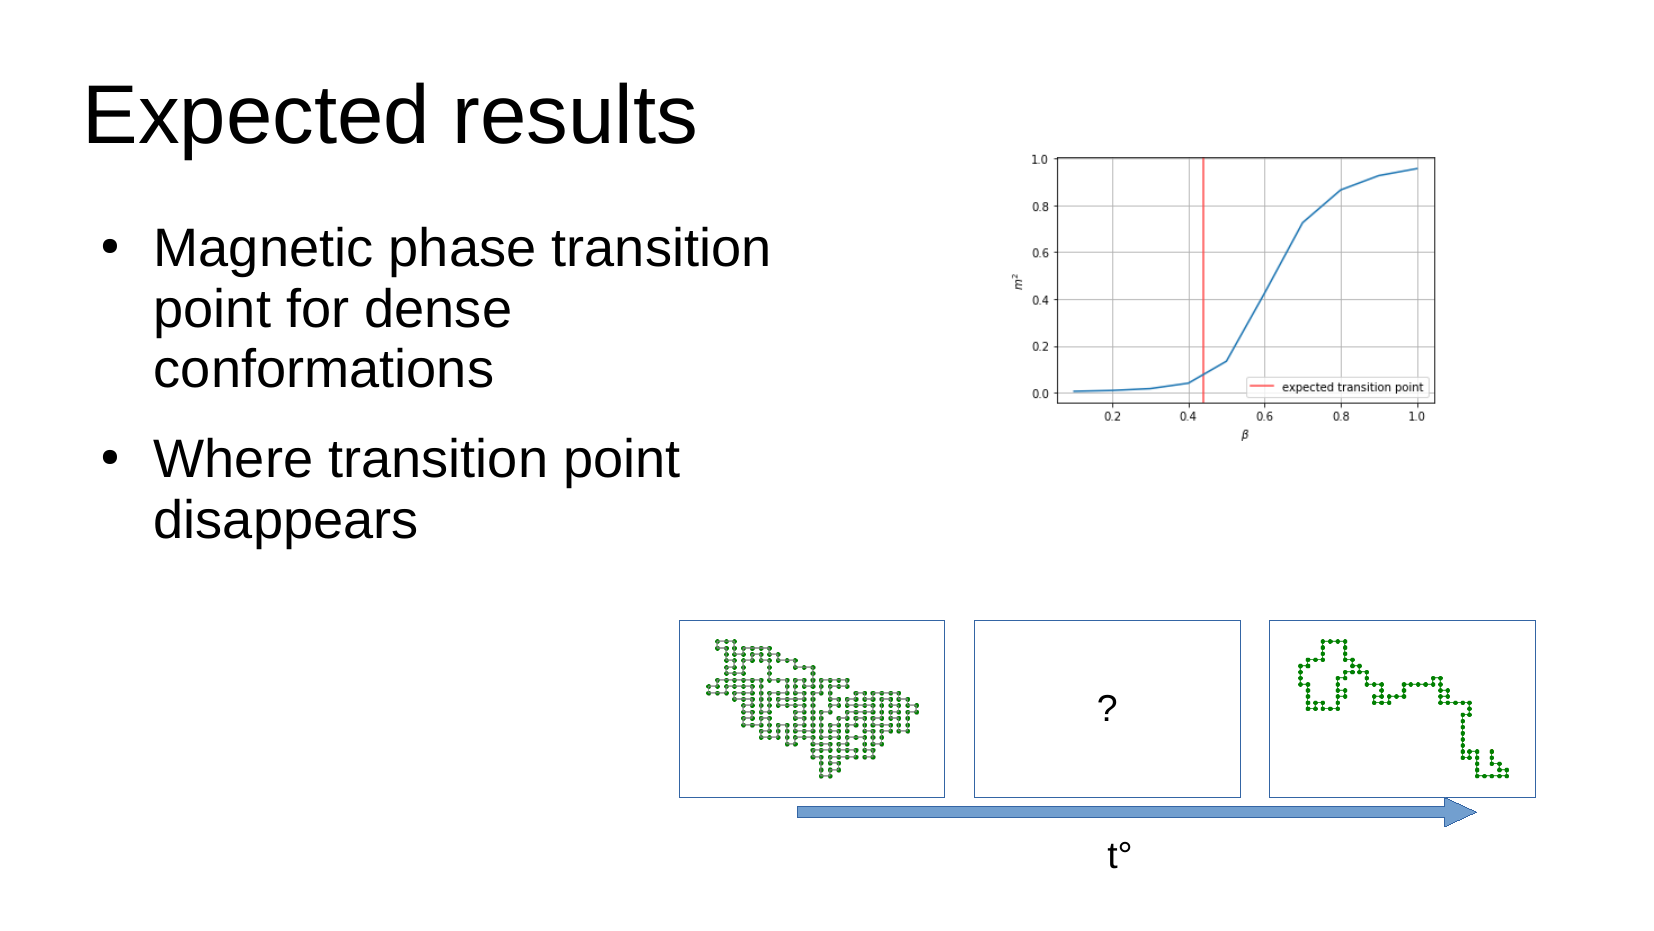

# Expected results
Magnetic phase transition point for dense conformations
Where transition point disappears
?
t°